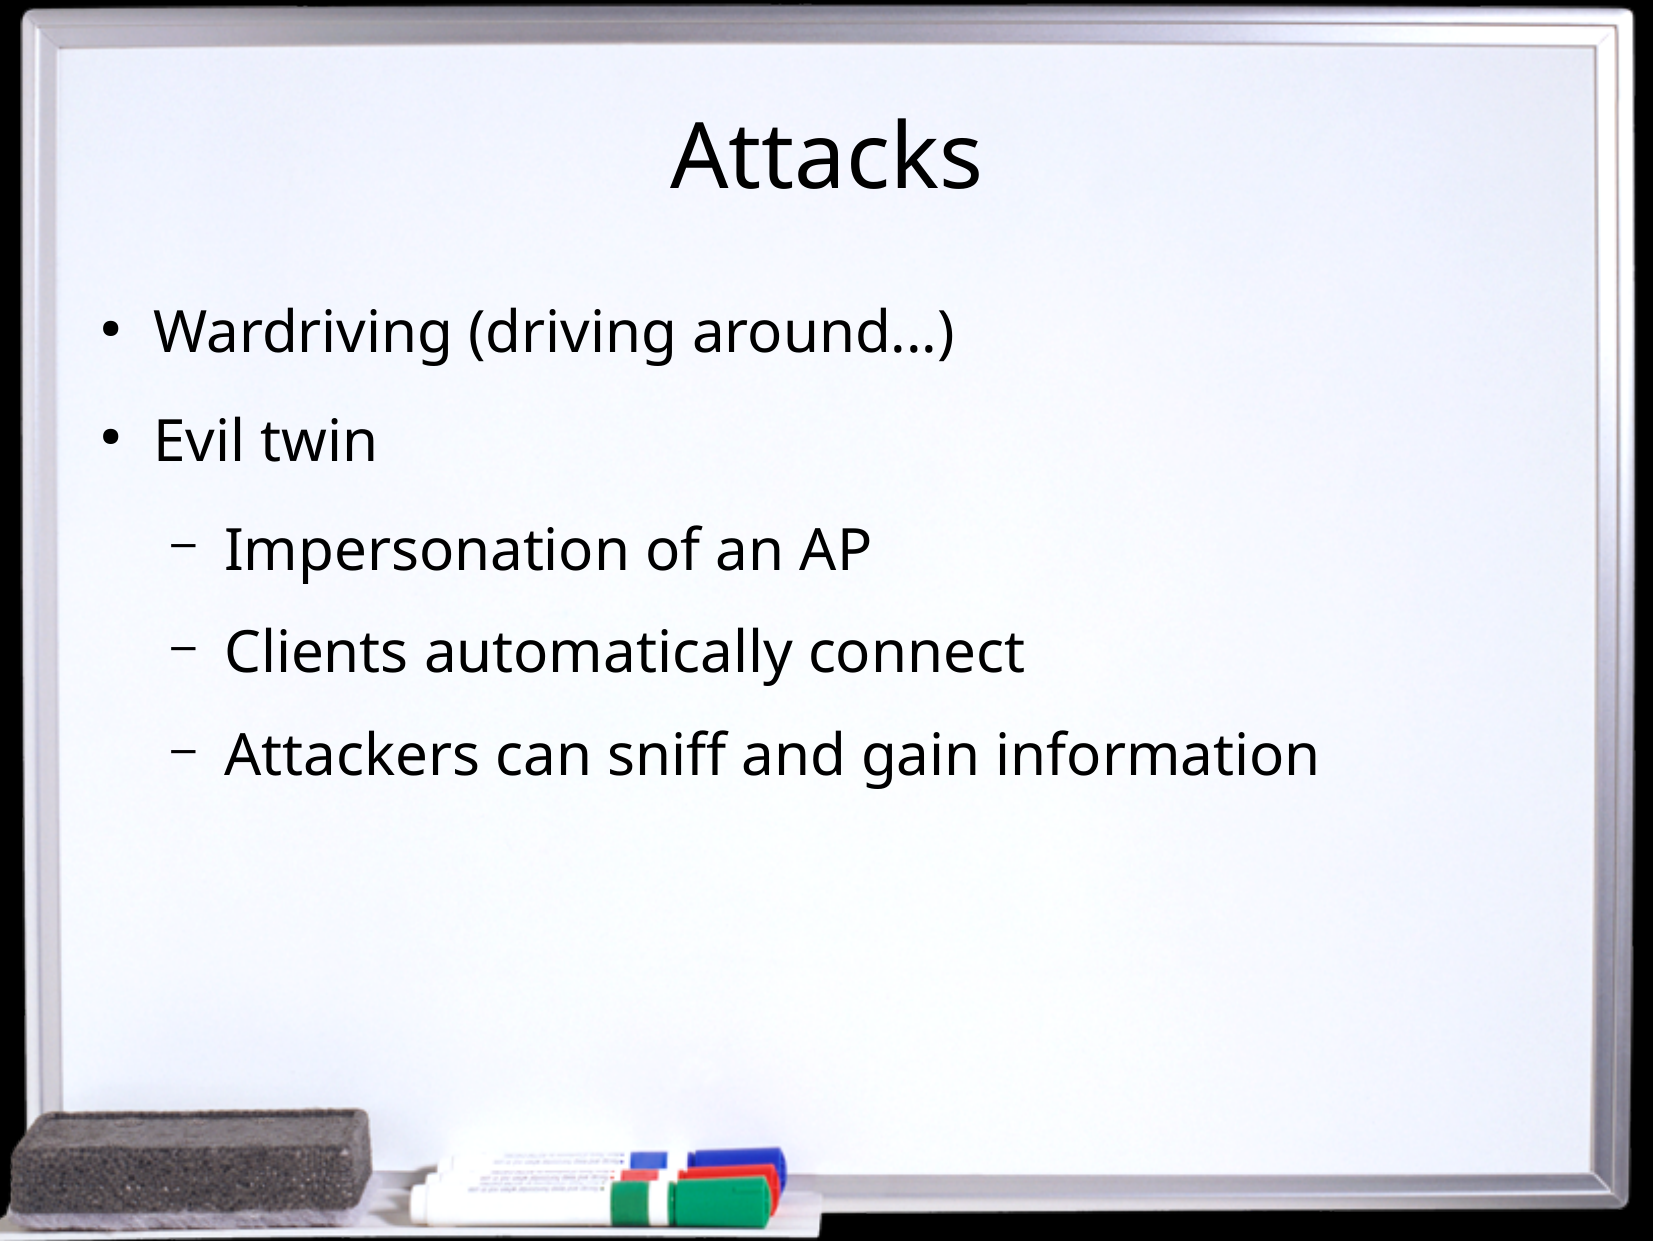

# Attacks
Wardriving (driving around...)
Evil twin
Impersonation of an AP
Clients automatically connect
Attackers can sniff and gain information